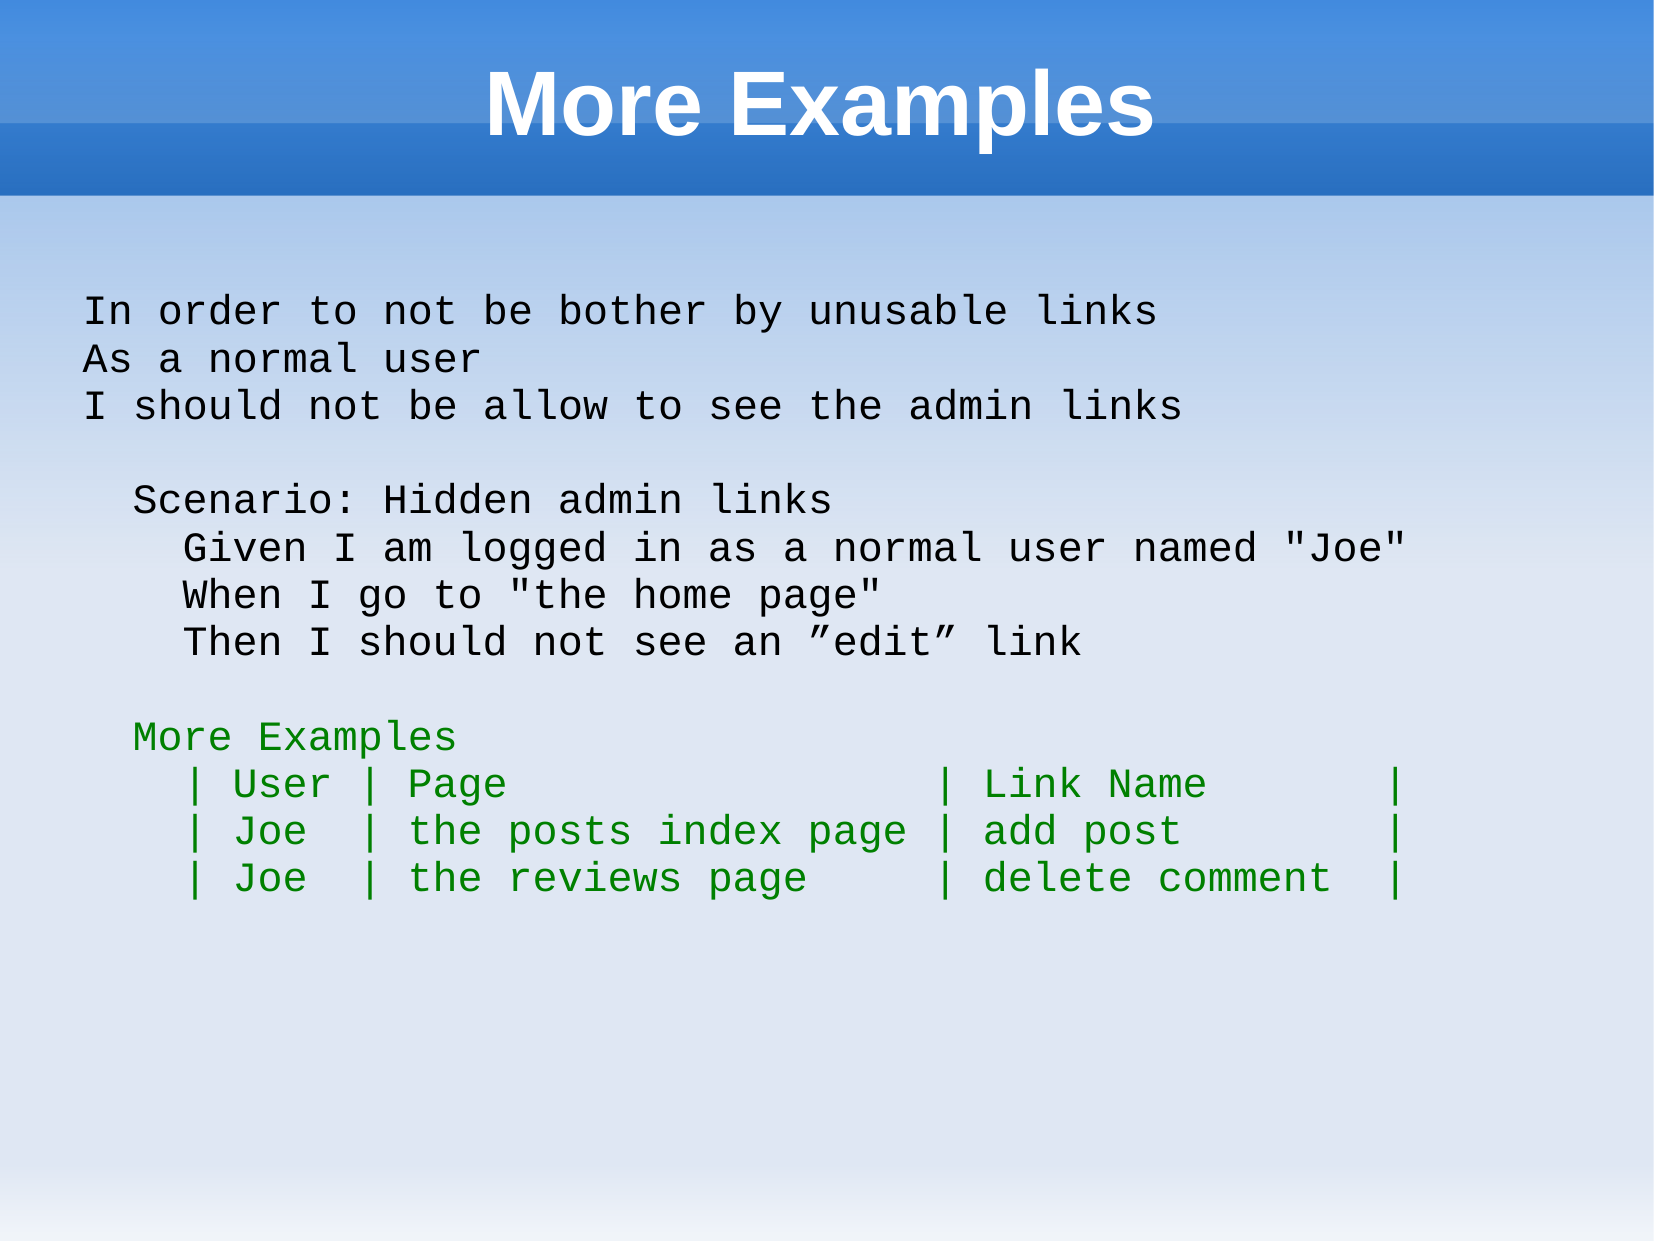

# More Examples
In order to not be bother by unusable links
As a normal user
I should not be allow to see the admin links
 Scenario: Hidden admin links
 Given I am logged in as a normal user named "Joe"
 When I go to "the home page"
 Then I should not see an ”edit” link
 More Examples
 | User | Page | Link Name |
 | Joe | the posts index page | add post |
 | Joe | the reviews page | delete comment |